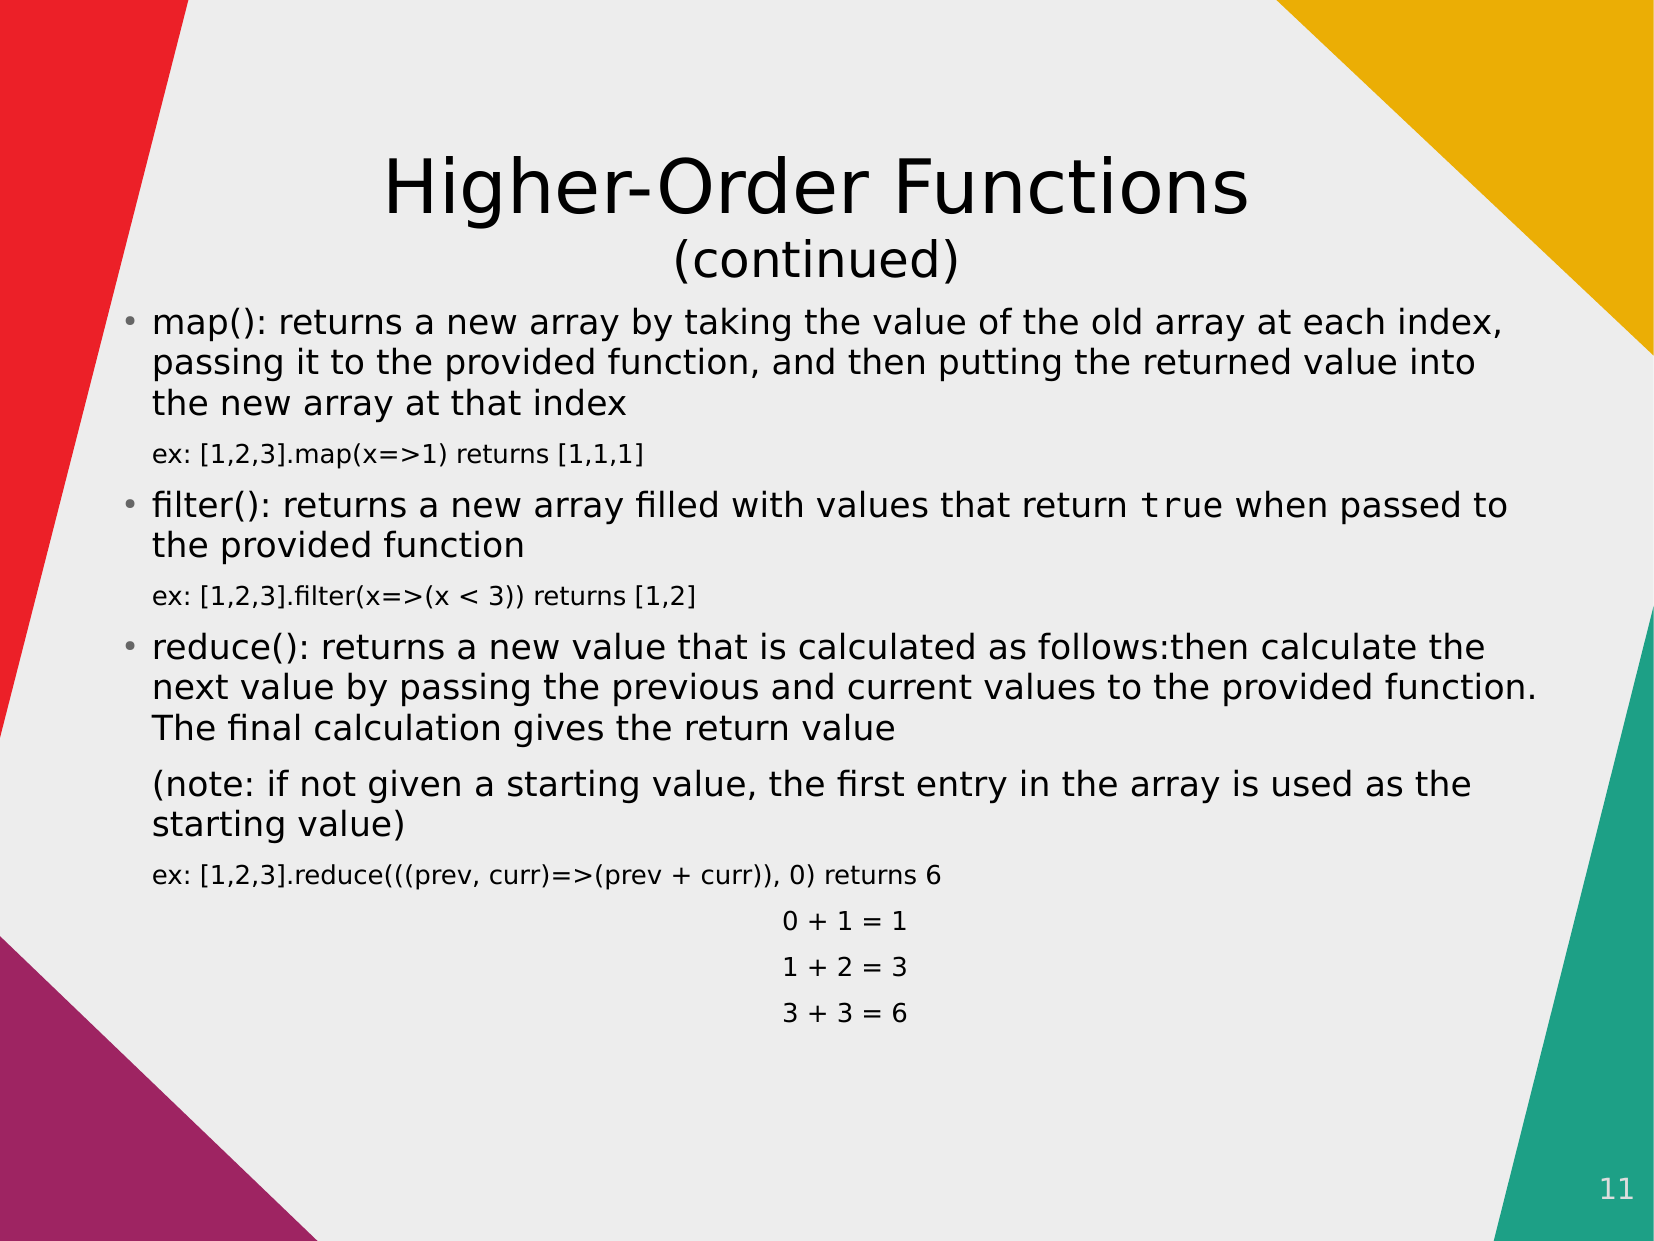

# Higher-Order Functions (continued)
map(): returns a new array by taking the value of the old array at each index, passing it to the provided function, and then putting the returned value into the new array at that index
ex: [1,2,3].map(x=>1) returns [1,1,1]
filter(): returns a new array filled with values that return true when passed to the provided function
ex: [1,2,3].filter(x=>(x < 3)) returns [1,2]
reduce(): returns a new value that is calculated as follows:then calculate the next value by passing the previous and current values to the provided function. The final calculation gives the return value
(note: if not given a starting value, the first entry in the array is used as the starting value)
ex: [1,2,3].reduce(((prev, curr)=>(prev + curr)), 0) returns 6
0 + 1 = 1
1 + 2 = 3
3 + 3 = 6
11